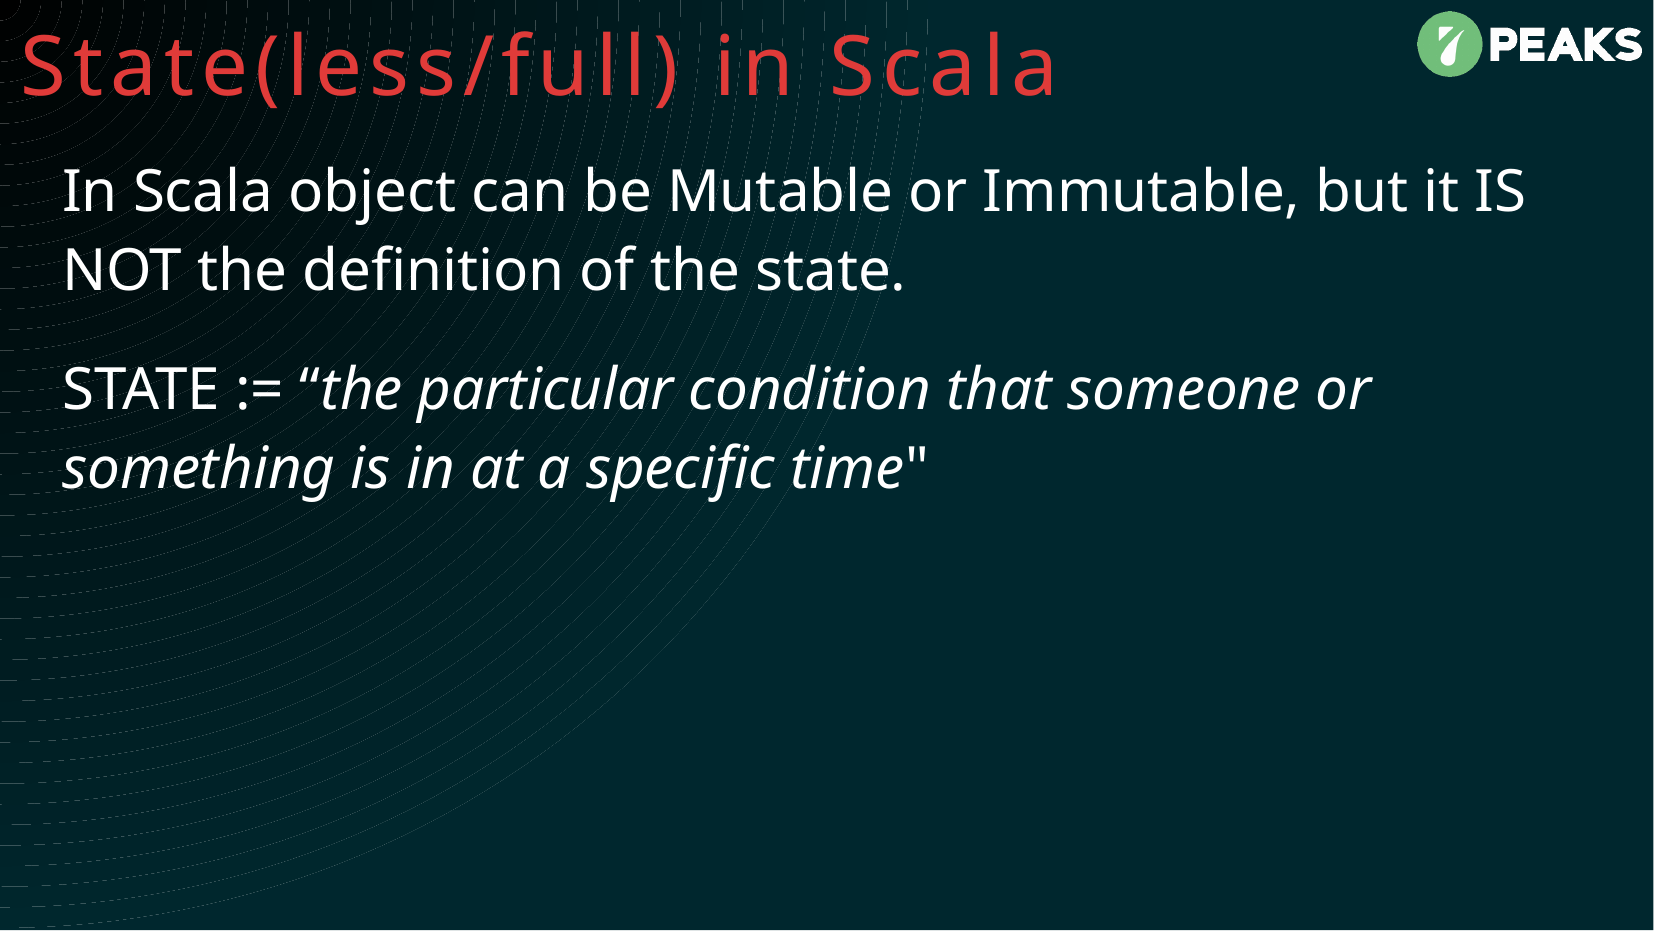

State(less/full) in Scala
In Scala object can be Mutable or Immutable, but it IS NOT the definition of the state.
STATE := “the particular condition that someone or something is in at a specific time"